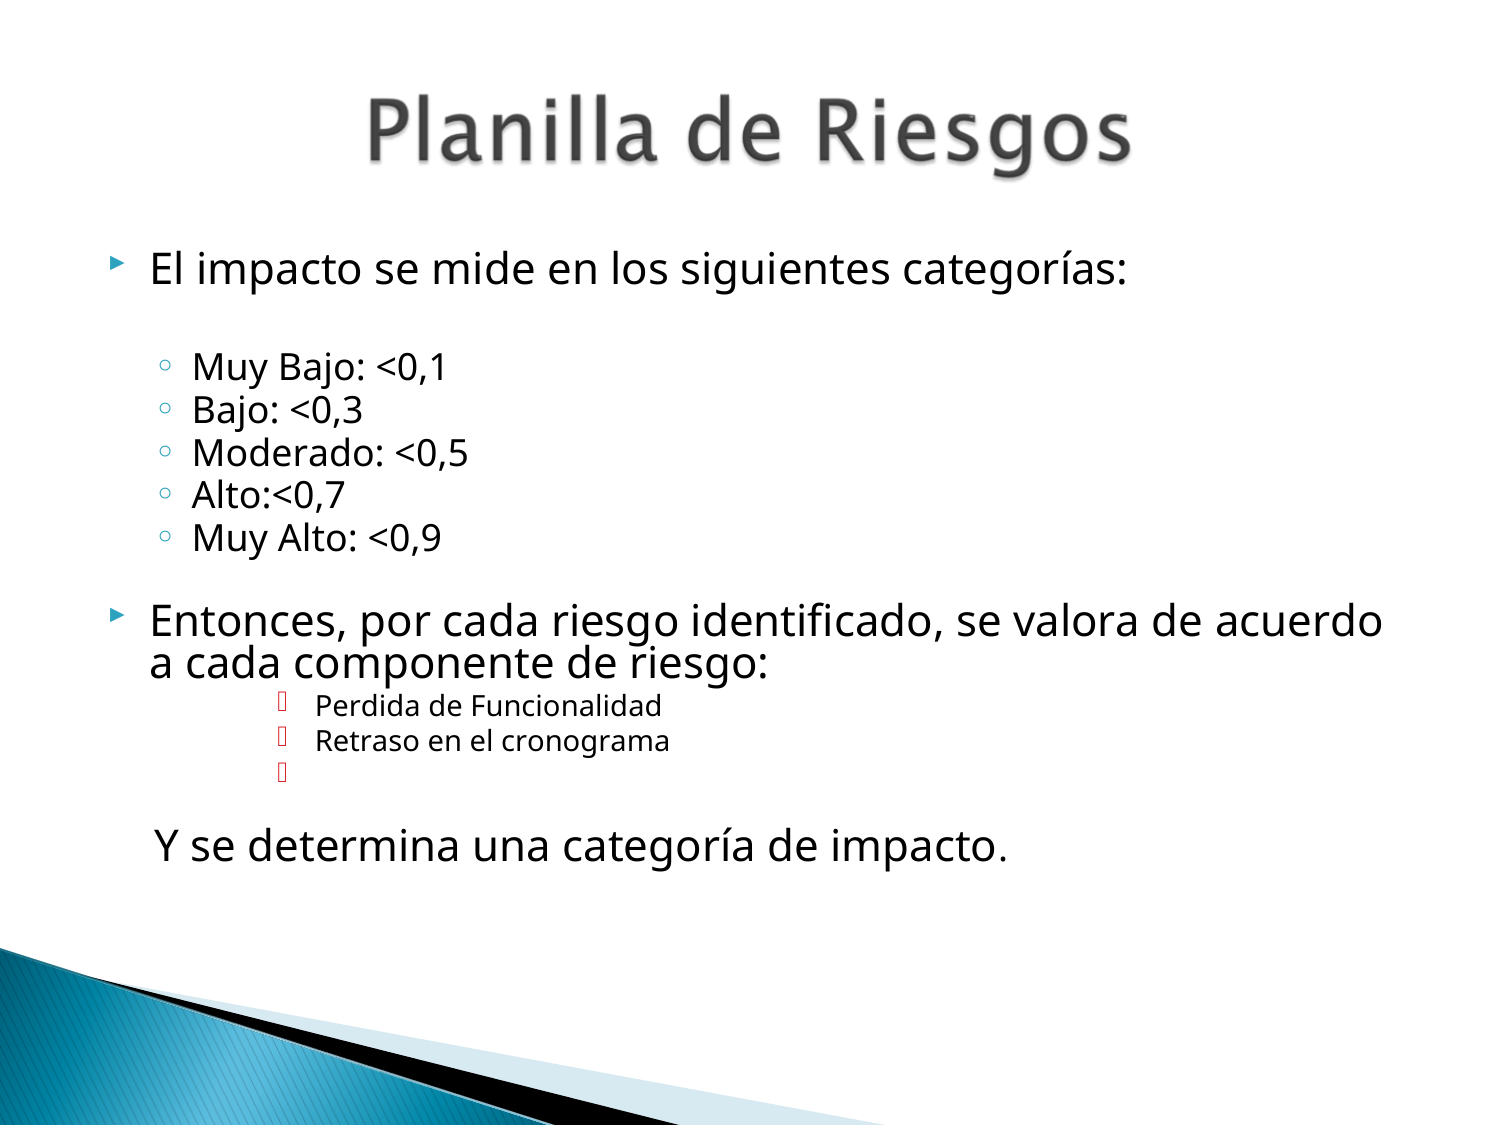

# El impacto se mide en los siguientes categorías:
Muy Bajo: <0,1
Bajo: <0,3
Moderado: <0,5
Alto:<0,7
Muy Alto: <0,9
Entonces, por cada riesgo identificado, se valora de acuerdo a cada componente de riesgo:
Perdida de Funcionalidad
Retraso en el cronograma
Y se determina una categoría de impacto.